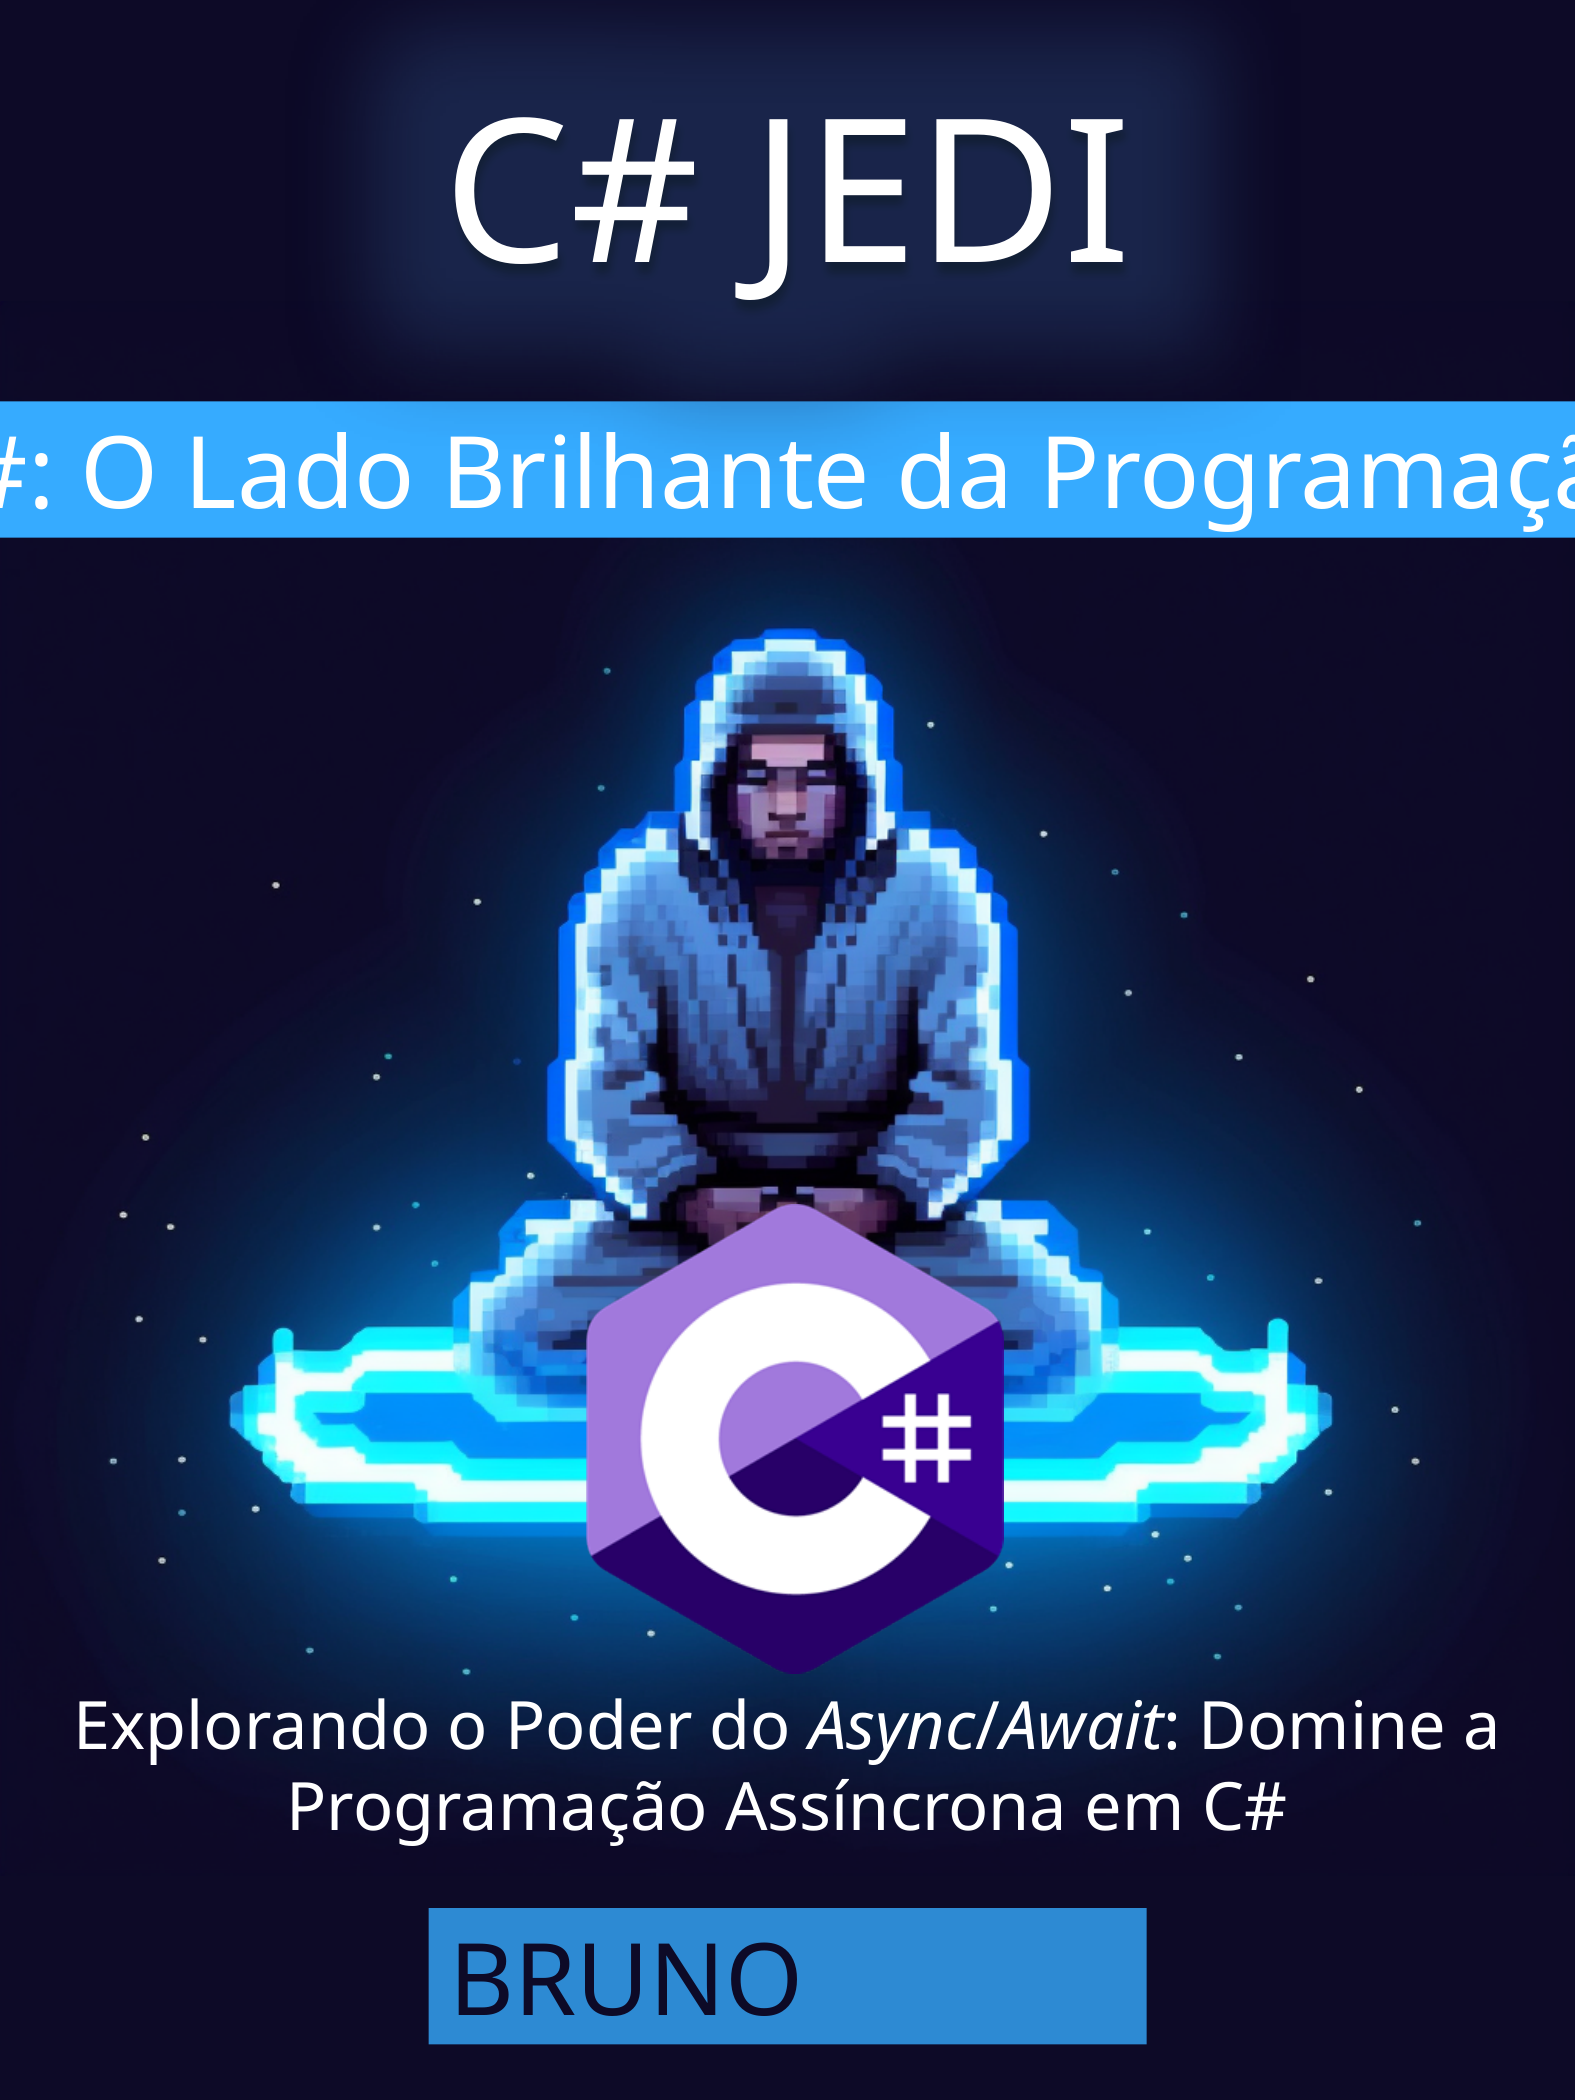

C# JEDI
C#: O Lado Brilhante da Programação
Explorando o Poder do Async/Await: Domine a Programação Assíncrona em C#
BRUNO HENRIQUE